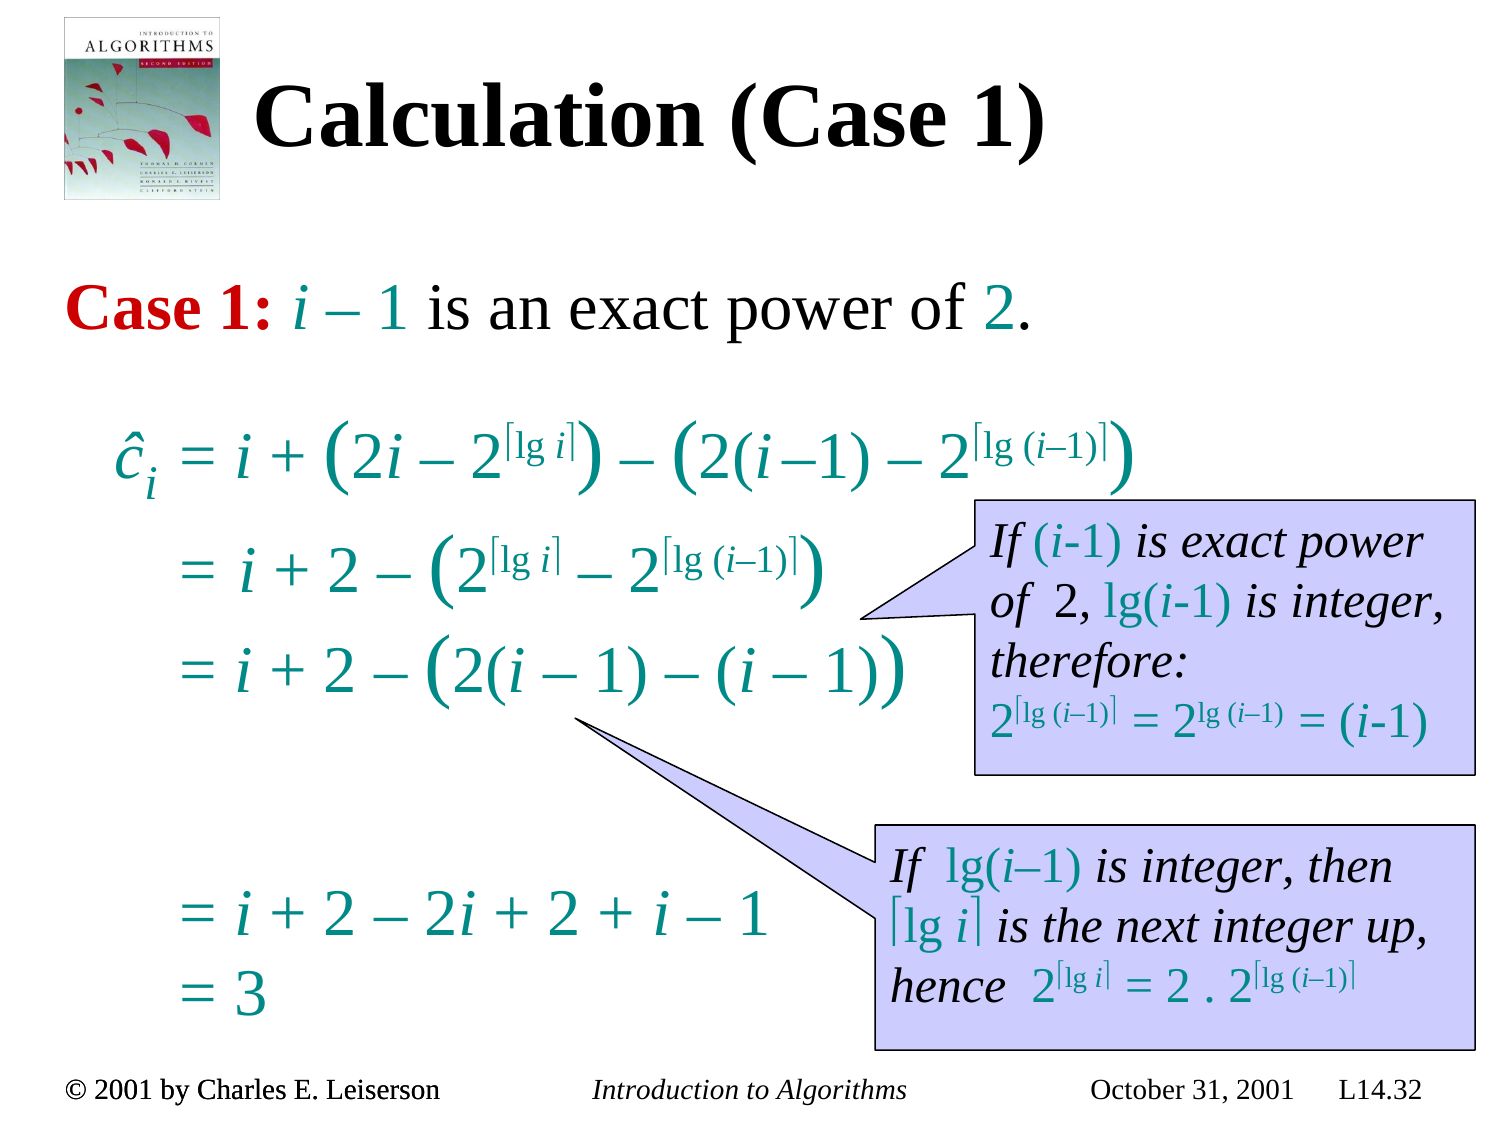

# Calculation (Case 1)
Case 1: i – 1 is an exact power of 2.
ĉi	= i + (2i – 2lg i) – (2(i –1) – 2lg (i–1))
	= i + 2 – (2lg i – 2lg (i–1))
	= i + 2 – (2(i – 1) – (i – 1))
	= i + 2 – 2i + 2 + i – 1
	= 3
If (i-1) is exact power of 2, lg(i-1) is integer, therefore:
2lg (i–1)= 2lg (i–1)= (i-1)
If lg(i–1) is integer, then
lg i is the next integer up, hence 2lg i= 2 . 2lg (i–1)
Introduction to Algorithms
October 31, 2001 L14.